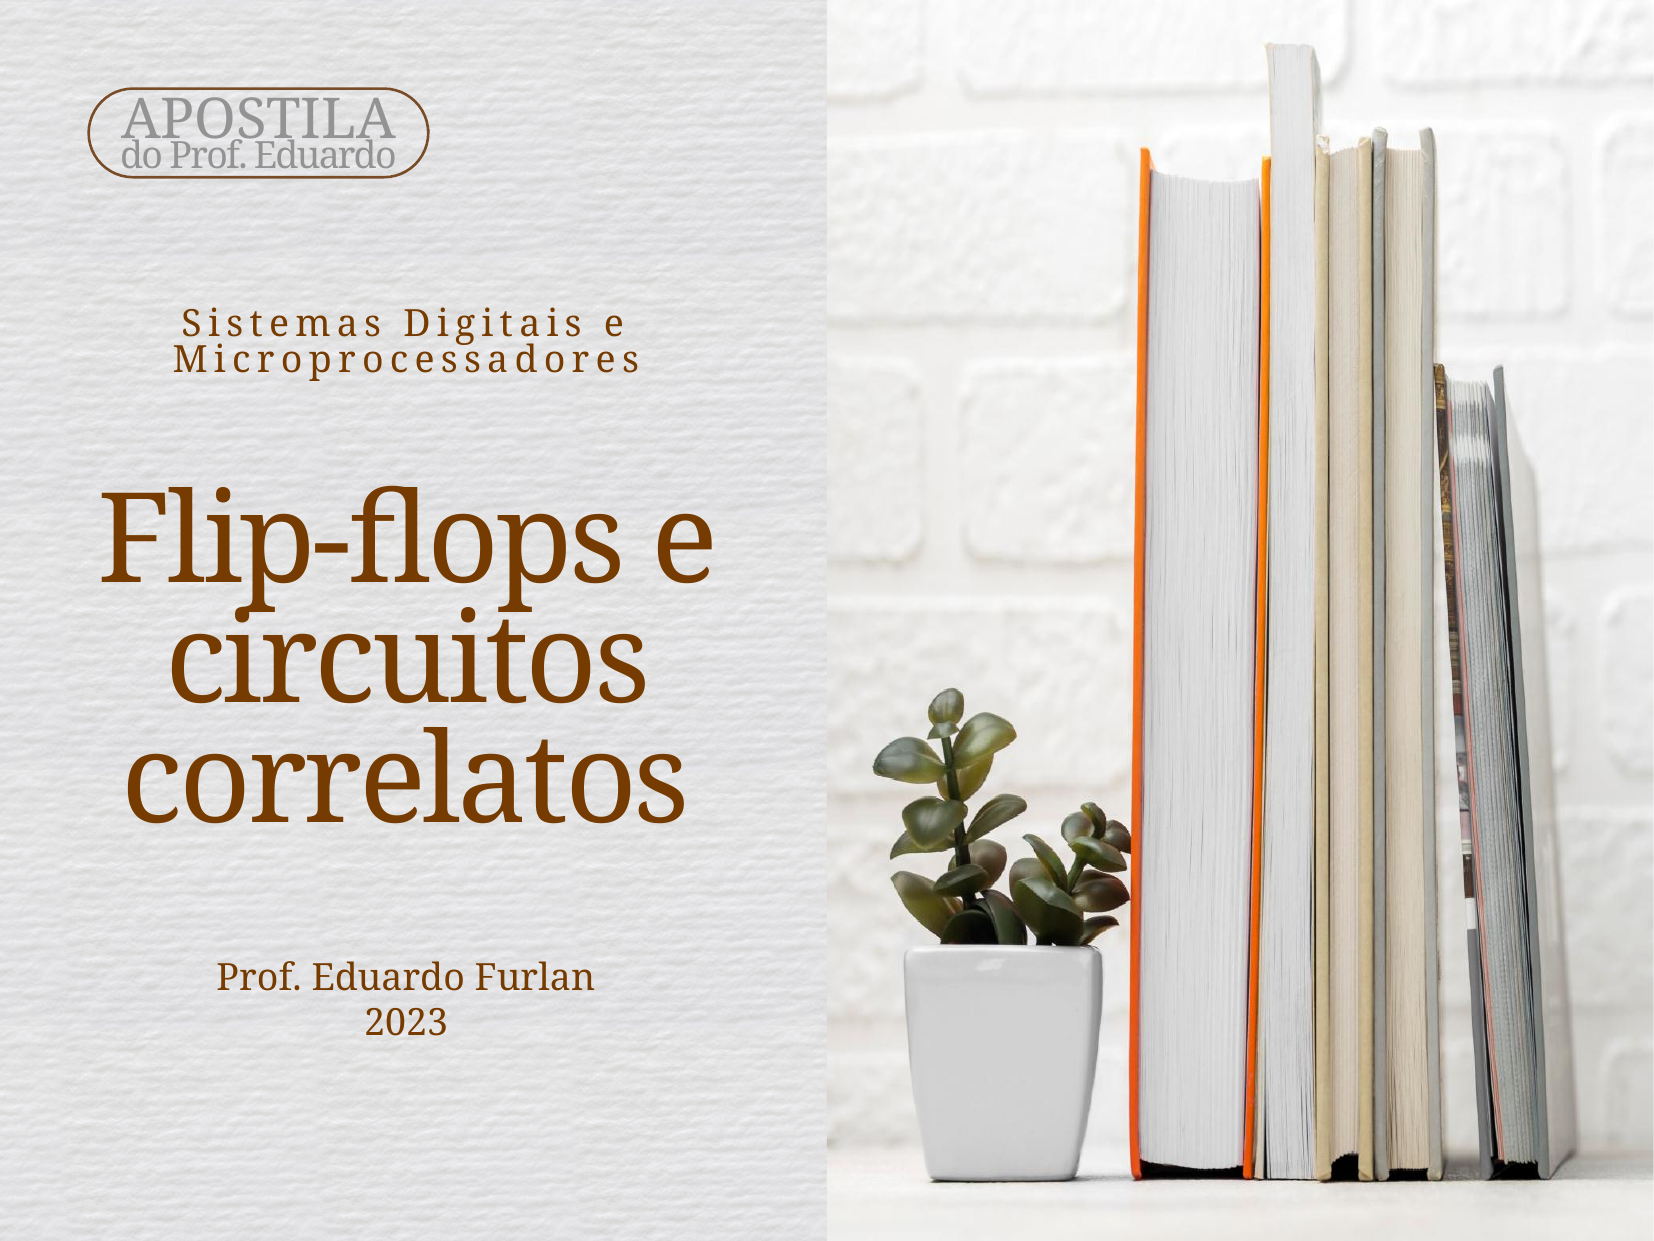

1
APOSTILA
do Prof. Eduardo
Sistemas Digitais e Microprocessadores
Flip-flops e circuitos correlatos
Prof. Eduardo Furlan
2023